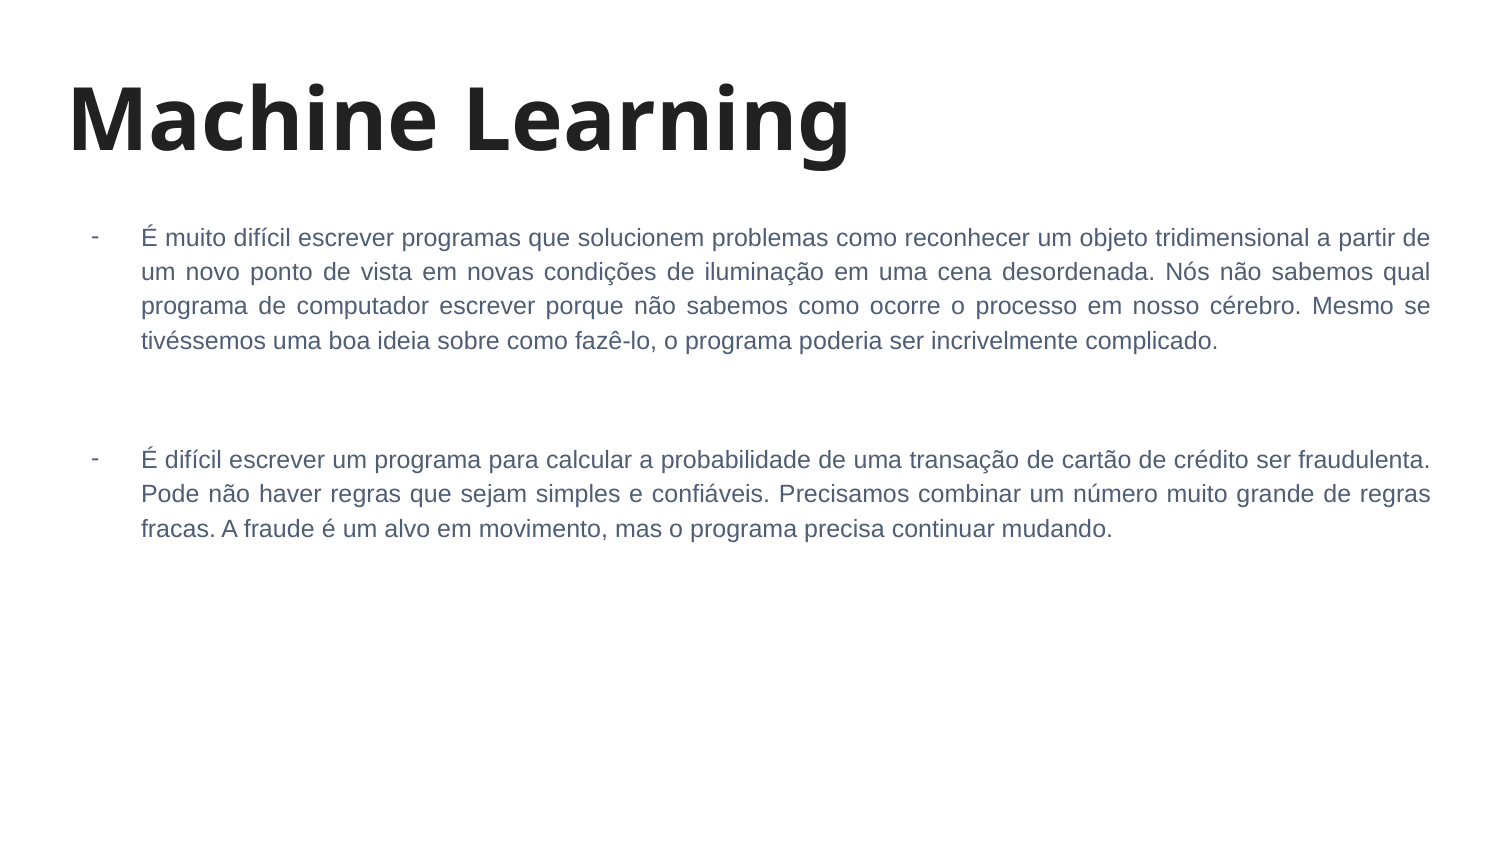

# Machine Learning
É muito difícil escrever programas que solucionem problemas como reconhecer um objeto tridimensional a partir de um novo ponto de vista em novas condições de iluminação em uma cena desordenada. Nós não sabemos qual programa de computador escrever porque não sabemos como ocorre o processo em nosso cérebro. Mesmo se tivéssemos uma boa ideia sobre como fazê-lo, o programa poderia ser incrivelmente complicado.
É difícil escrever um programa para calcular a probabilidade de uma transação de cartão de crédito ser fraudulenta. Pode não haver regras que sejam simples e confiáveis. Precisamos combinar um número muito grande de regras fracas. A fraude é um alvo em movimento, mas o programa precisa continuar mudando.